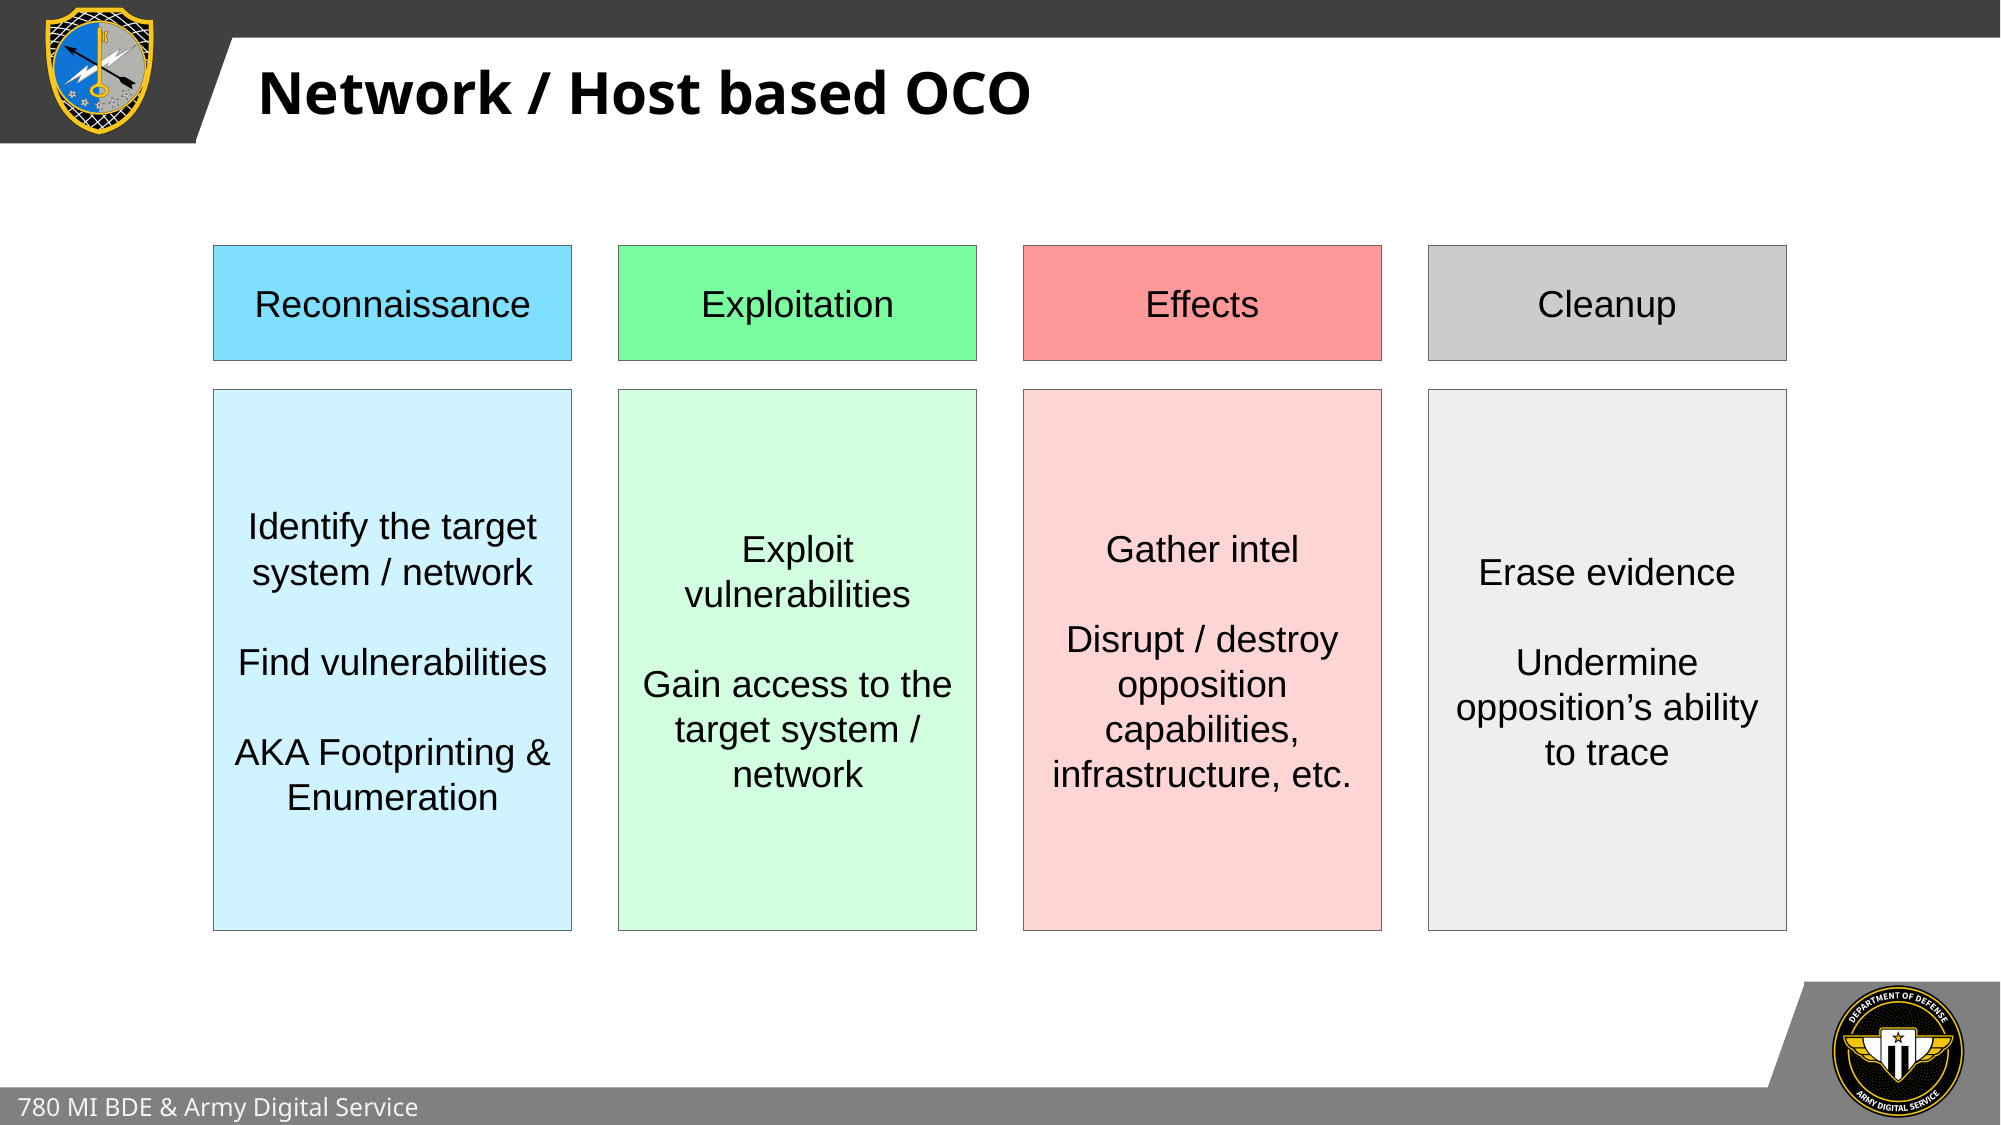

# Network / Host based OCO
Reconnaissance
Identify the target system / network
Find vulnerabilities
AKA Footprinting & Enumeration
Exploitation
Exploit vulnerabilities
Gain access to the target system / network
Effects
Gather intel
Disrupt / destroy opposition capabilities, infrastructure, etc.
Cleanup
Erase evidence
Undermine opposition’s ability to trace